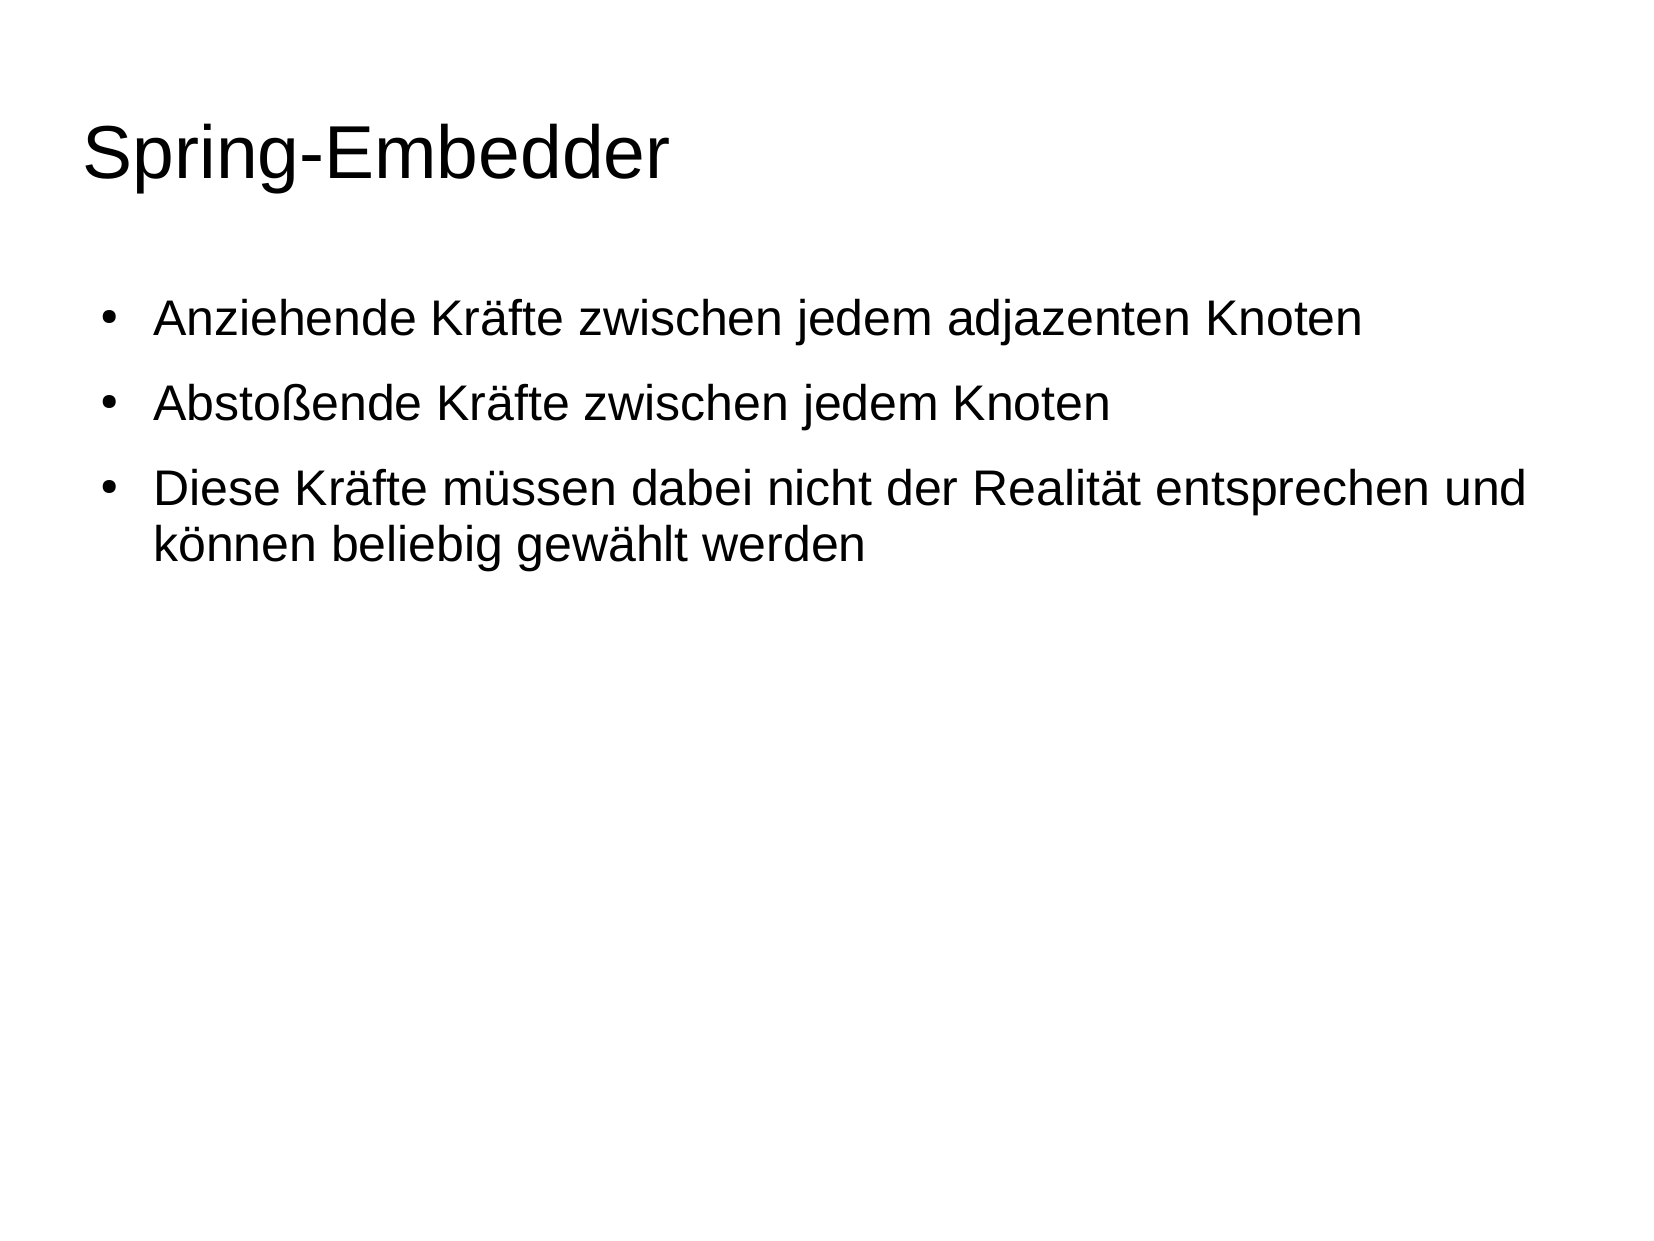

# Spring-Embedder
Anziehende Kräfte zwischen jedem adjazenten Knoten
Abstoßende Kräfte zwischen jedem Knoten
Diese Kräfte müssen dabei nicht der Realität entsprechen und können beliebig gewählt werden